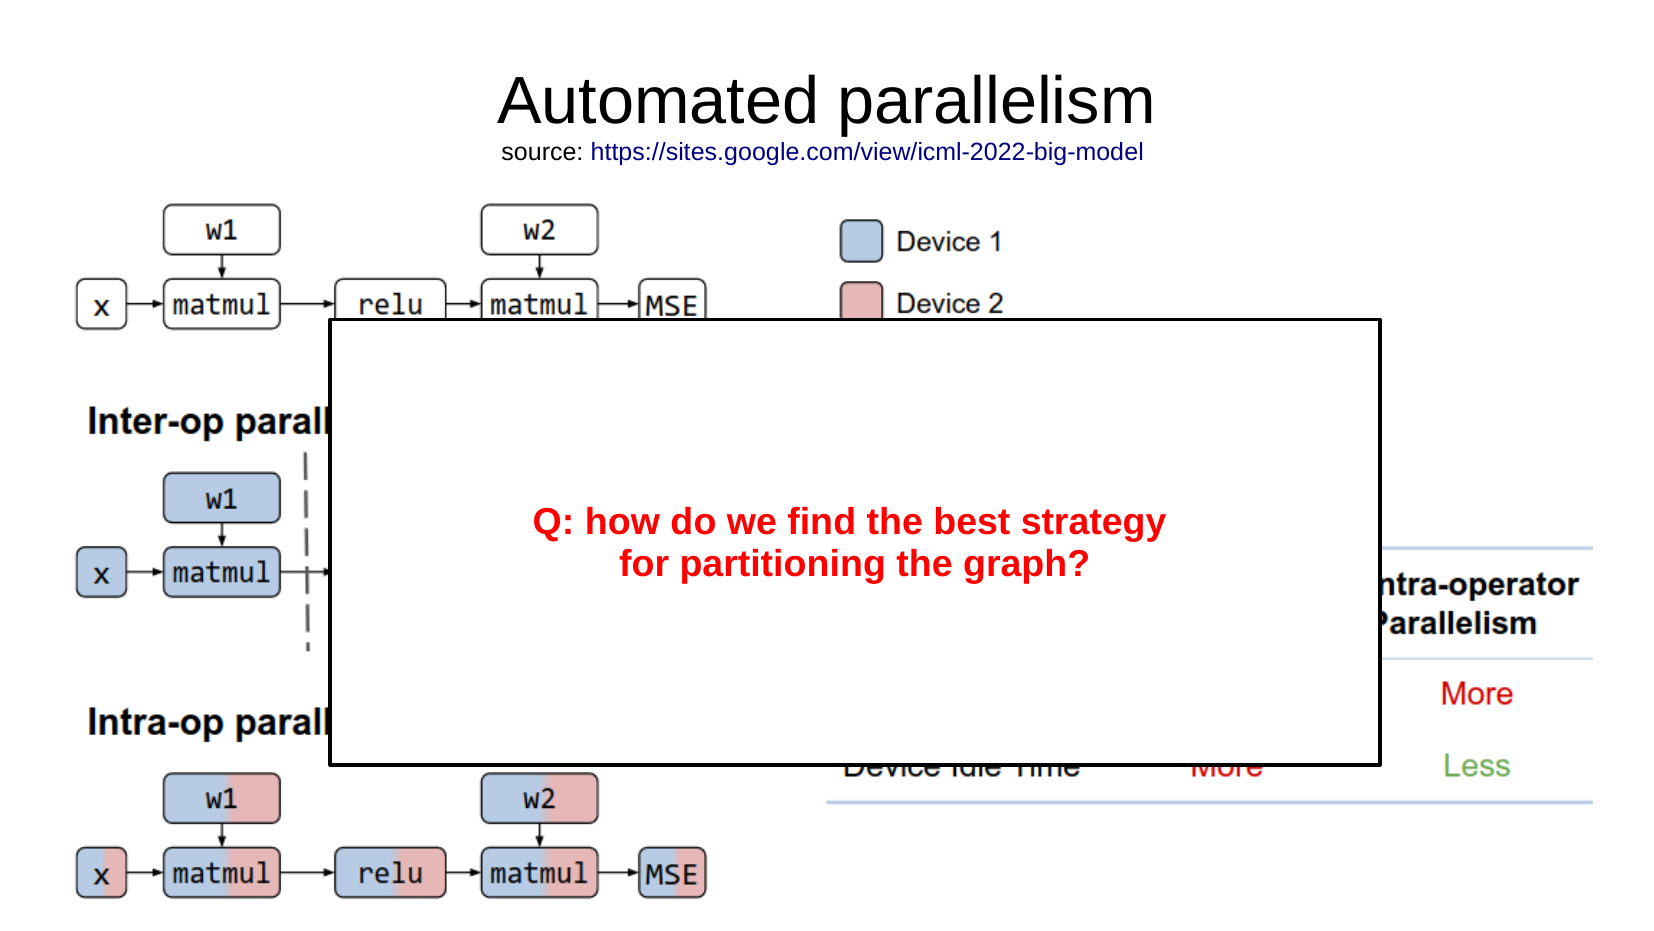

# Automated parallelism source: https://sites.google.com/view/icml-2022-big-model
Q: how do we find the best strategy
for partitioning the graph?